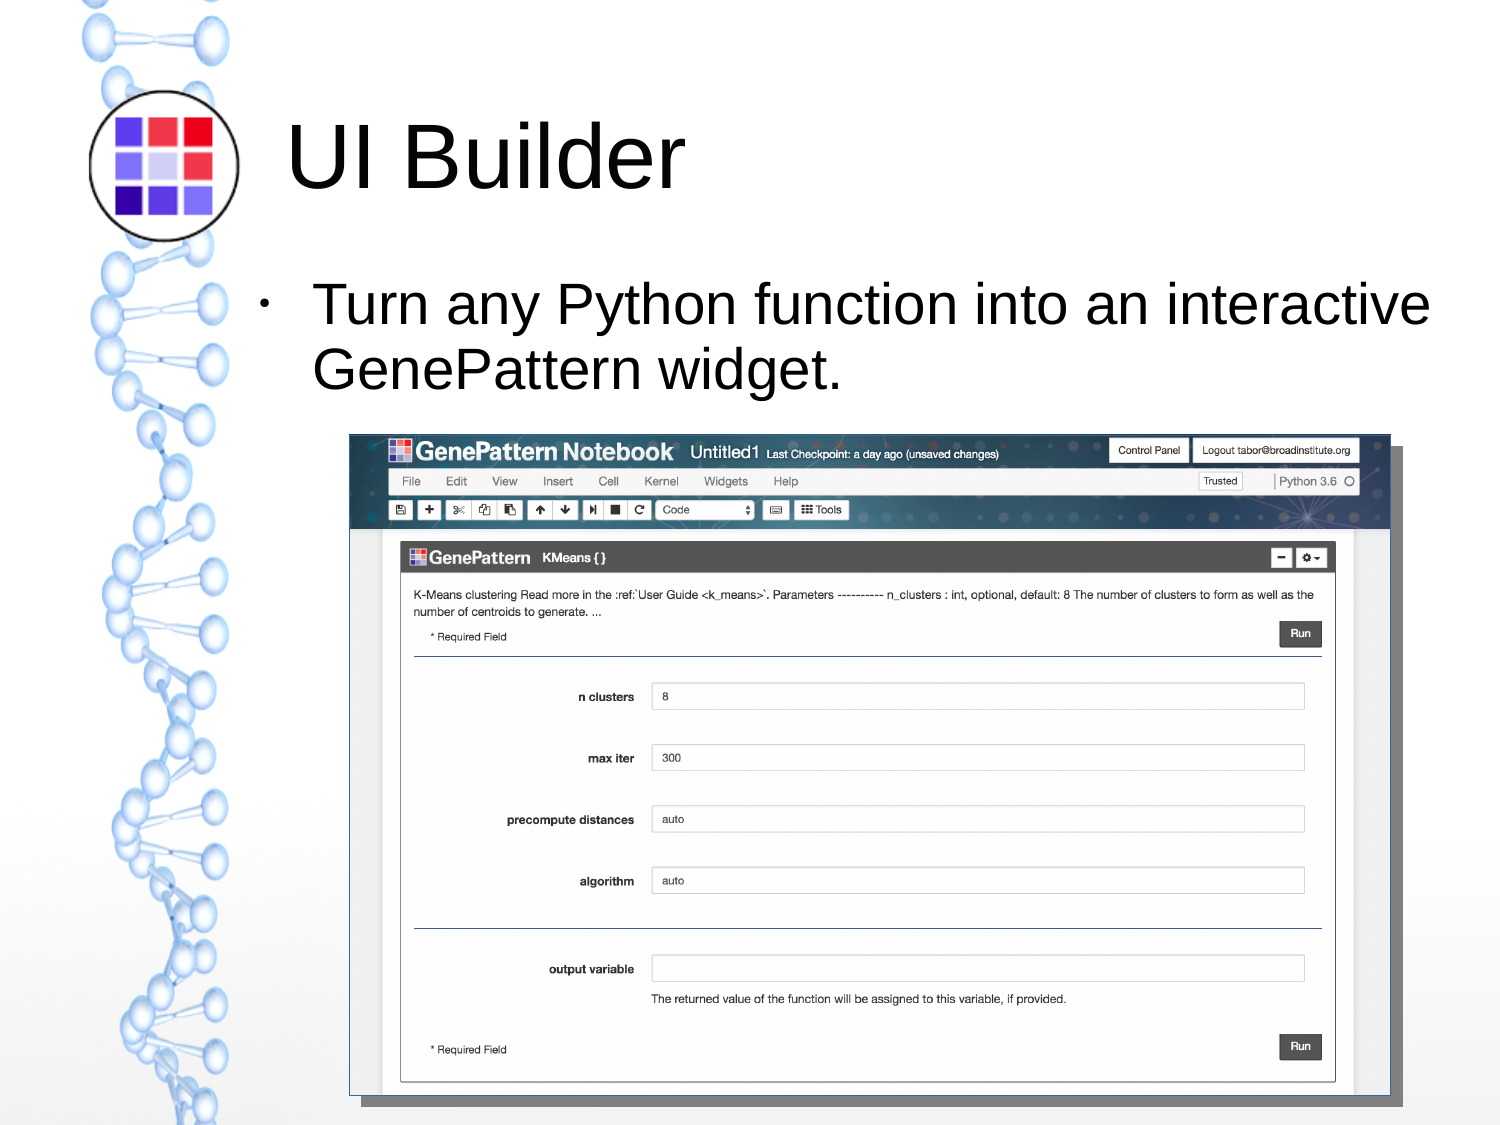

# UI Builder
Turn any Python function into an interactive GenePattern widget.